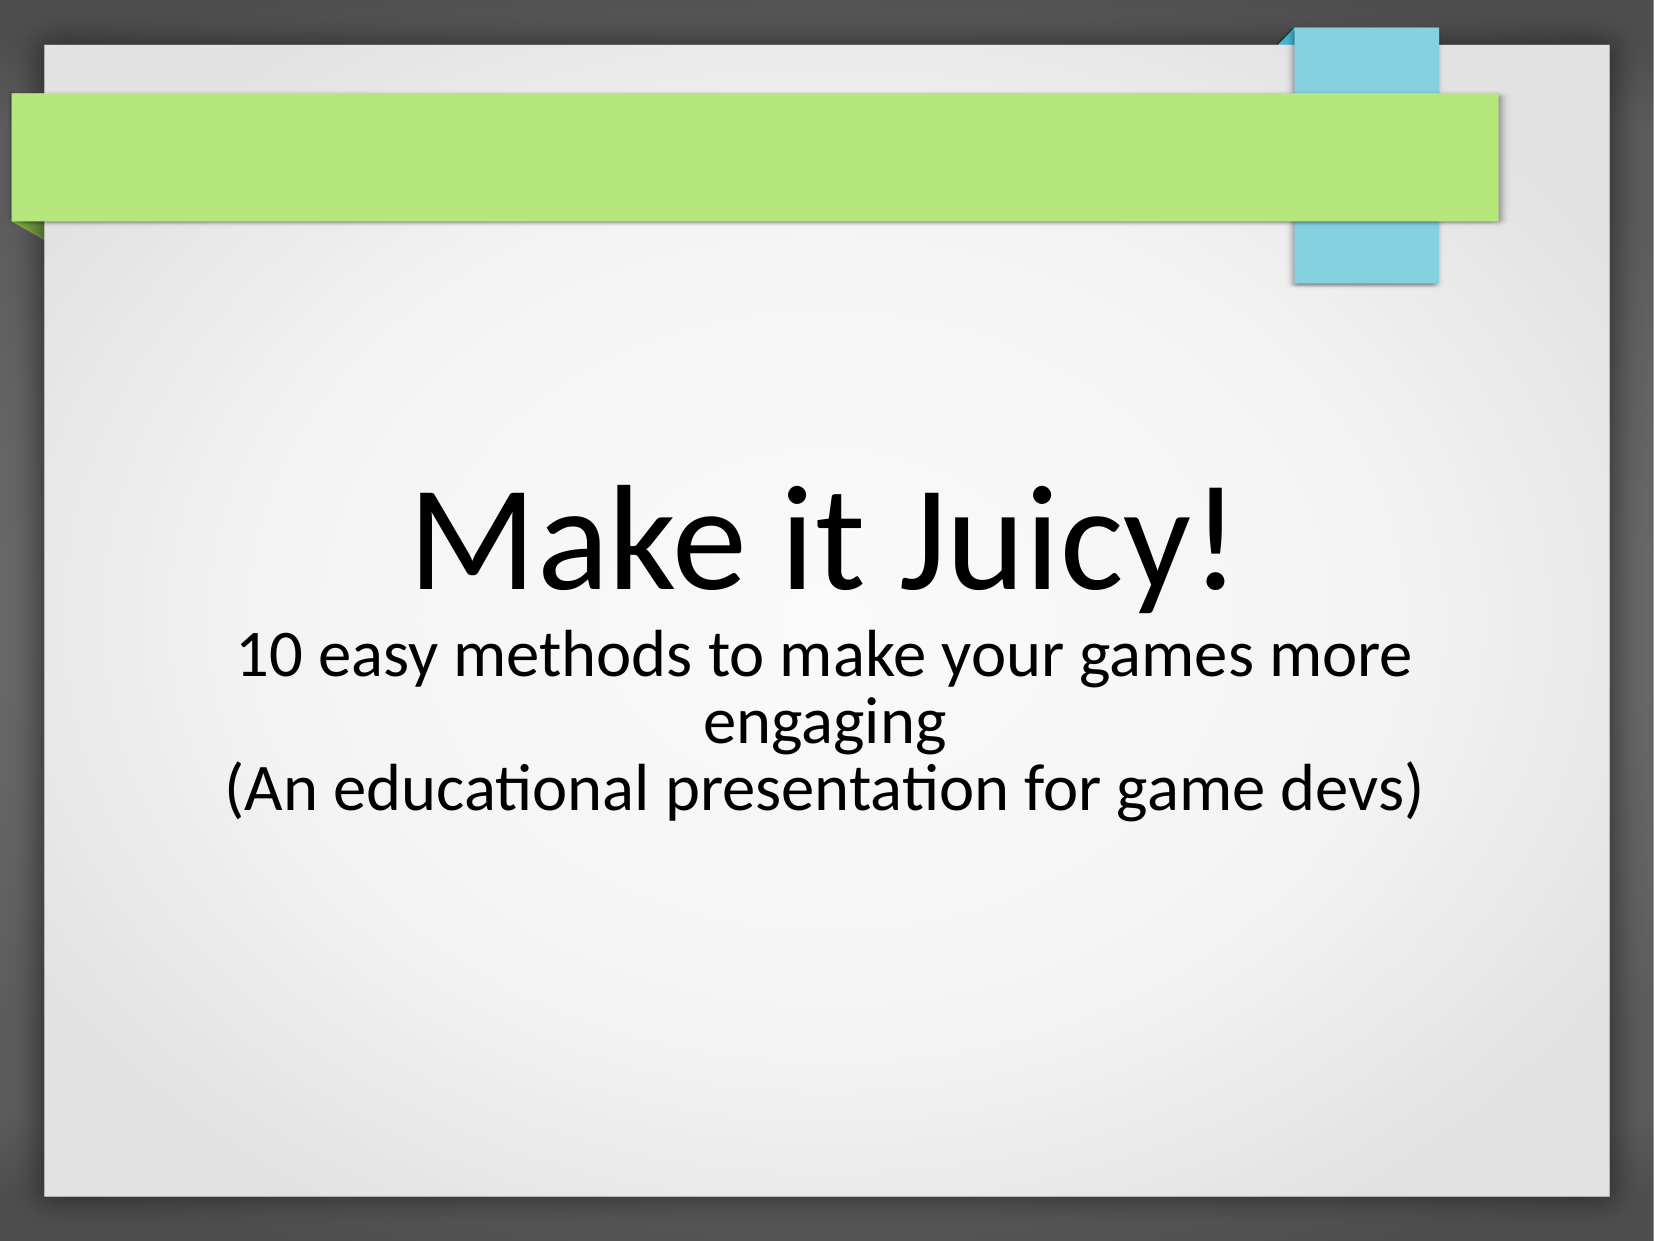

# Make it Juicy!
10 easy methods to make your games more engaging
(An educational presentation for game devs)